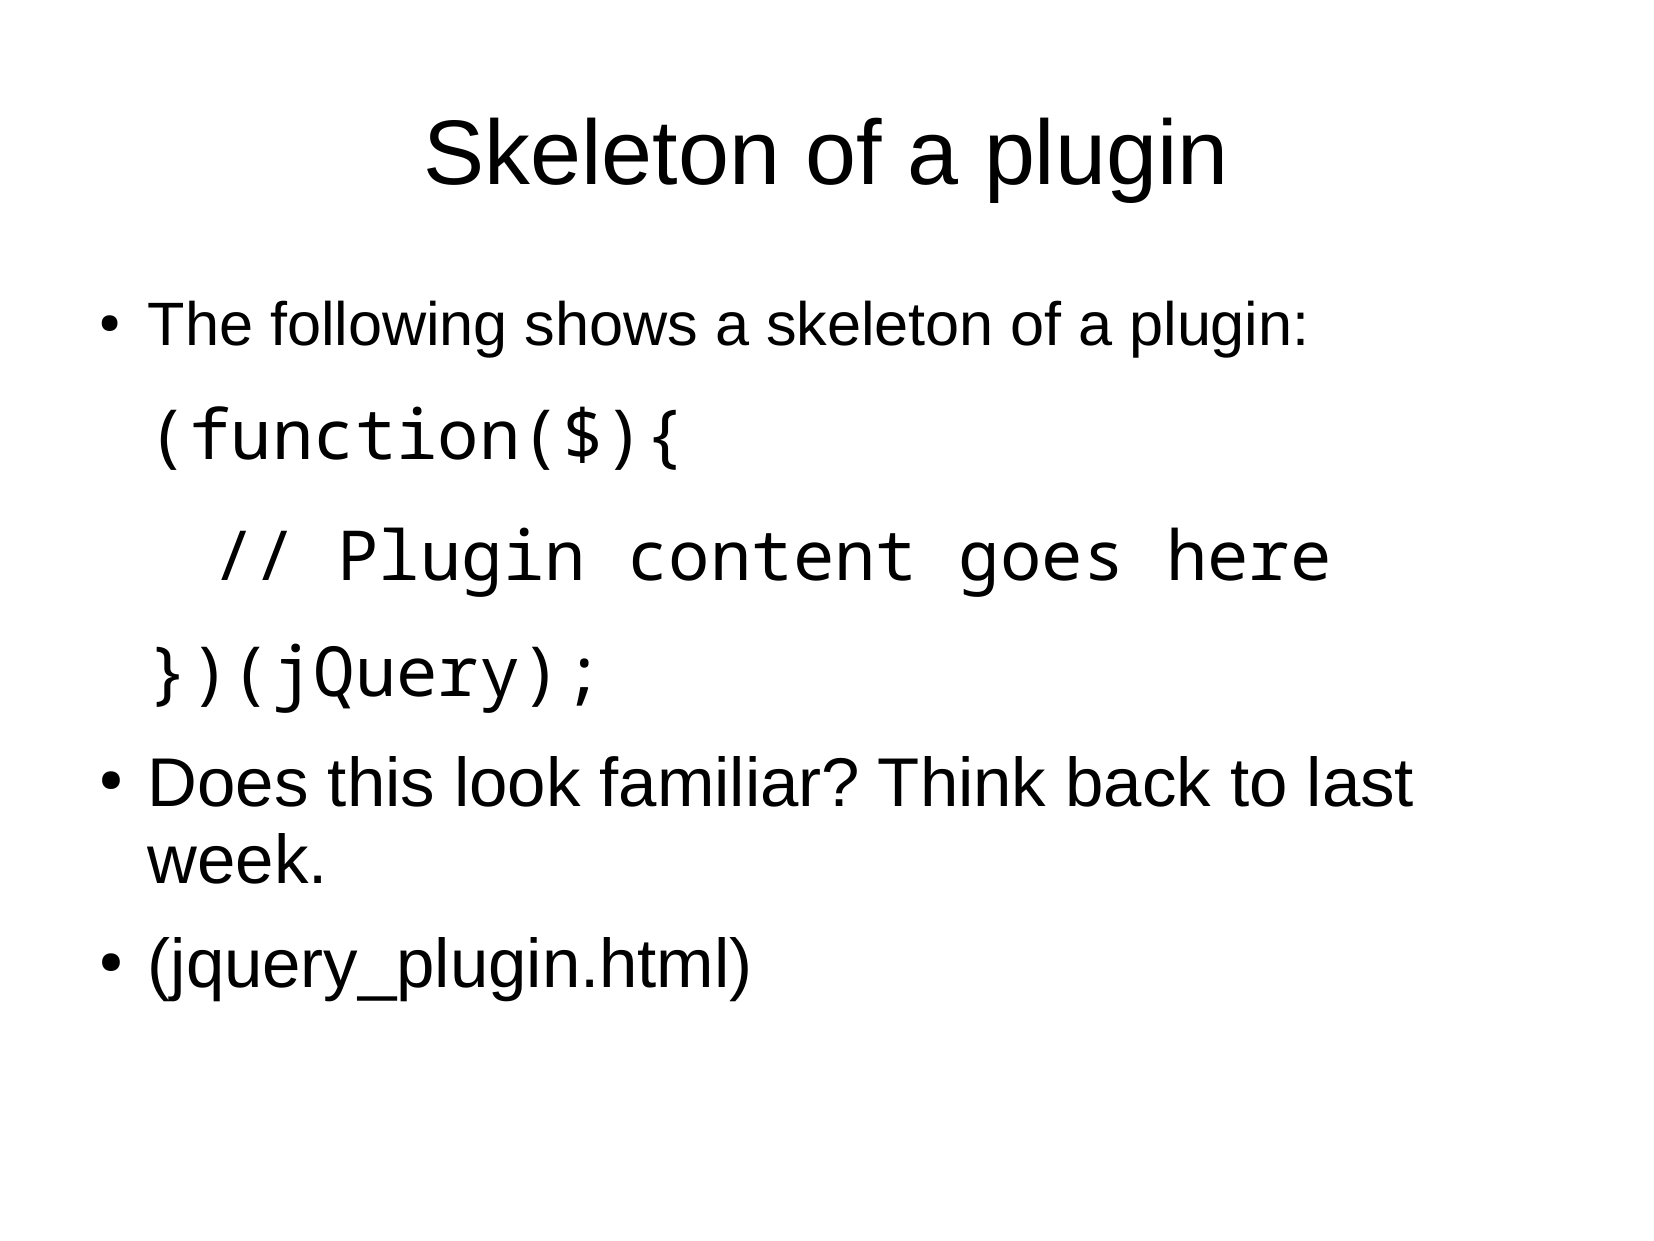

# Skeleton of a plugin
The following shows a skeleton of a plugin:
(function($){
// Plugin content goes here
})(jQuery);
Does this look familiar? Think back to last week.
(jquery_plugin.html)